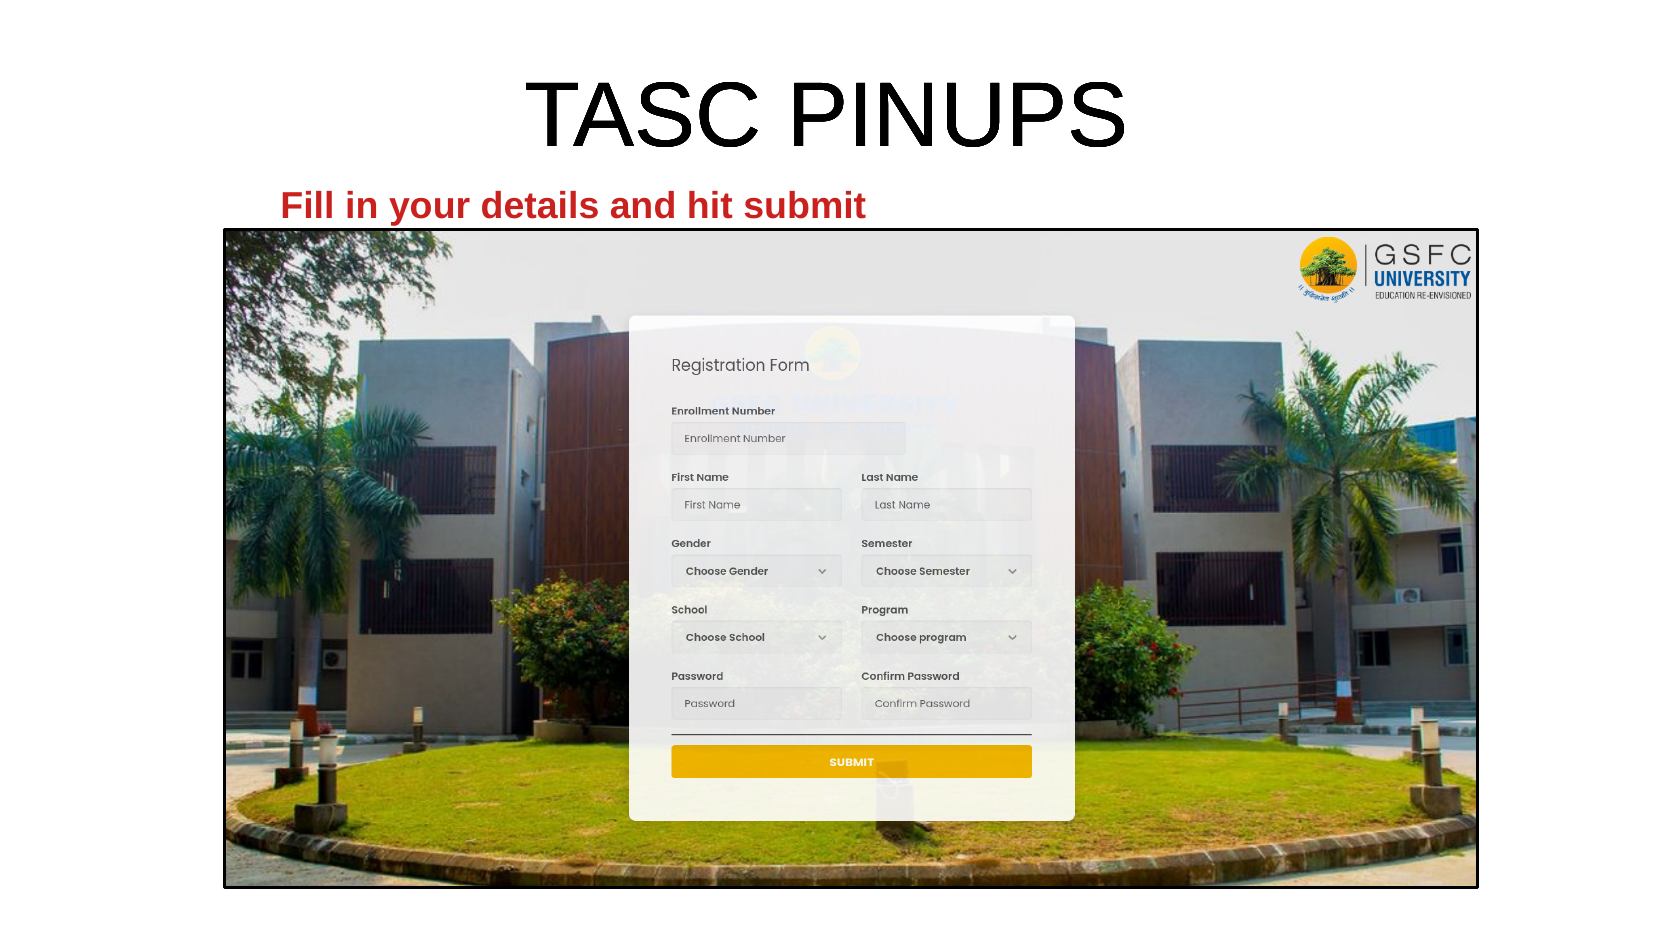

# TASC PINUPS
TASC PINUPS
TASC PINUPS
TASC PINUPS
TASC PINUPS
Fill in your details and hit submit